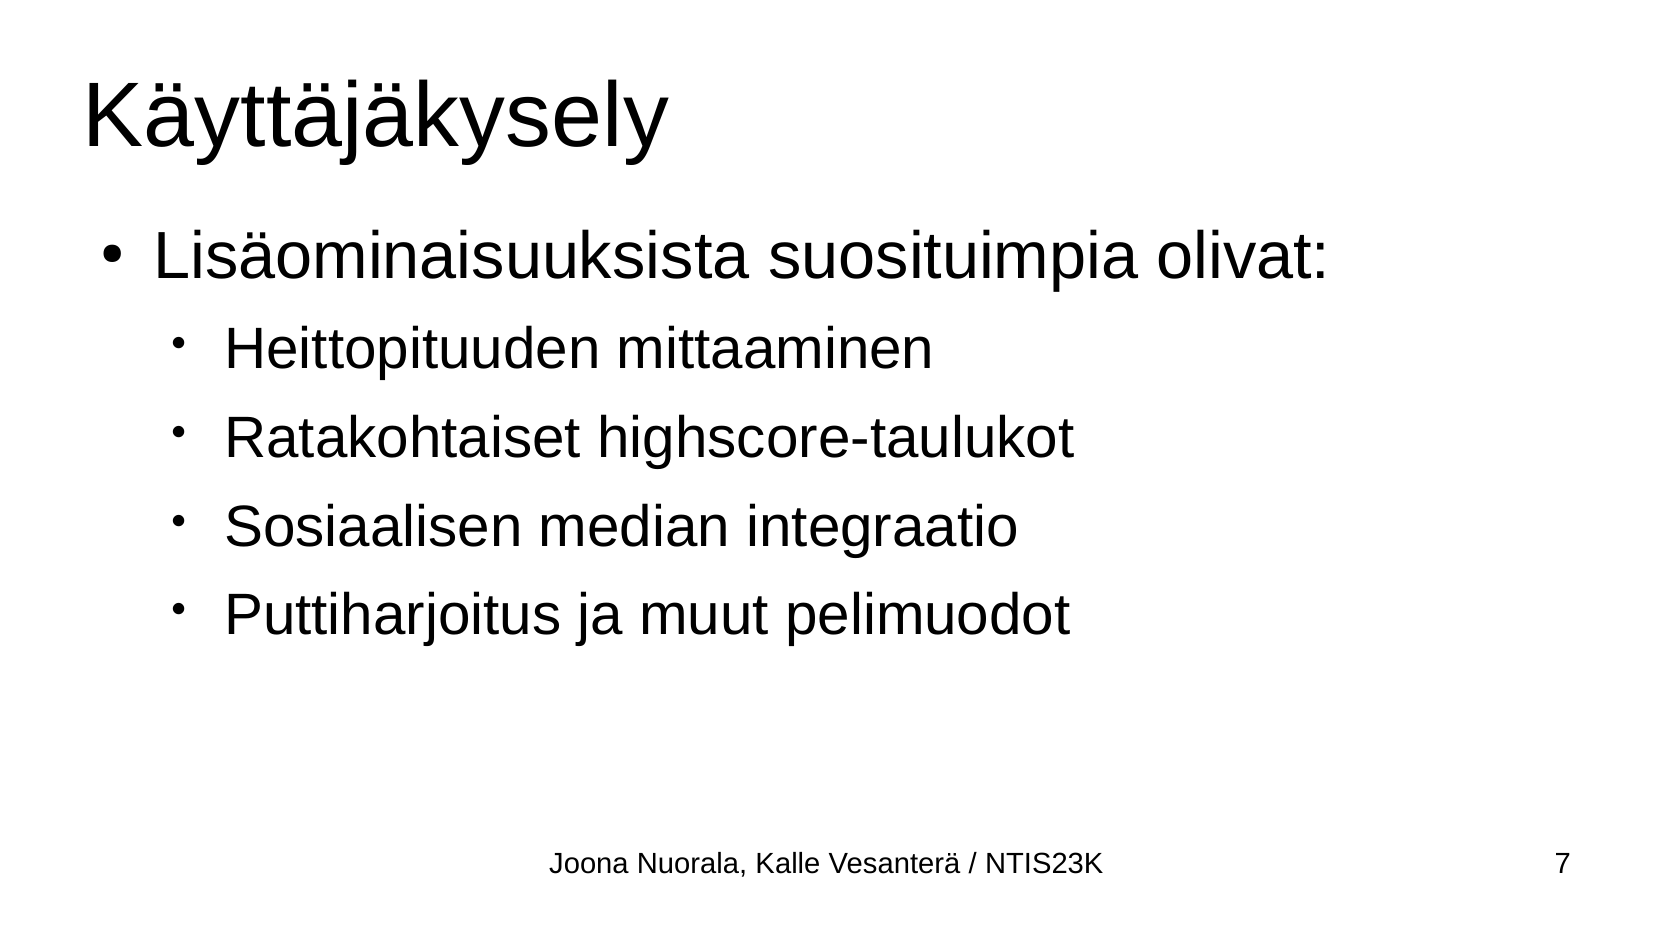

# Käyttäjäkysely
Lisäominaisuuksista suosituimpia olivat:
Heittopituuden mittaaminen
Ratakohtaiset highscore-taulukot
Sosiaalisen median integraatio
Puttiharjoitus ja muut pelimuodot
Joona Nuorala, Kalle Vesanterä / NTIS23K
7